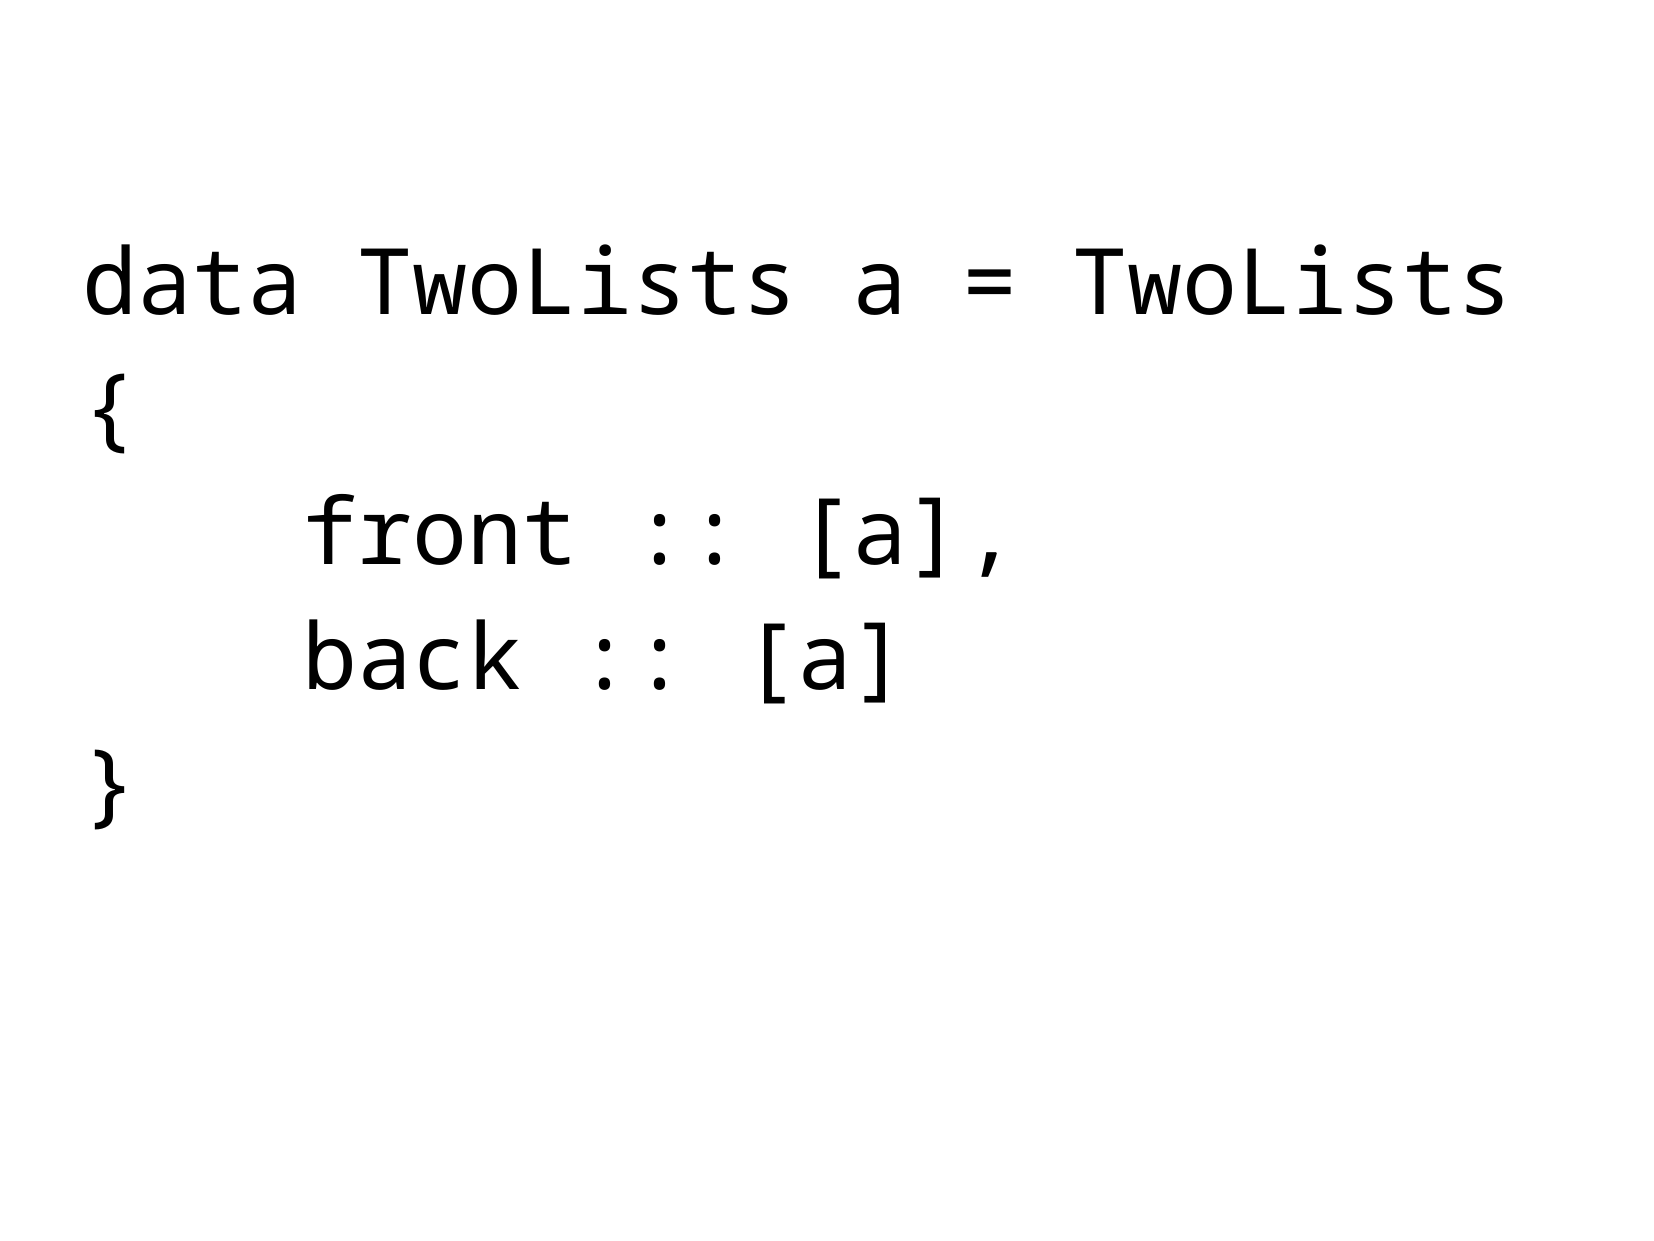

# data TwoLists a = TwoLists {
 front :: [a],
 back :: [a]
}